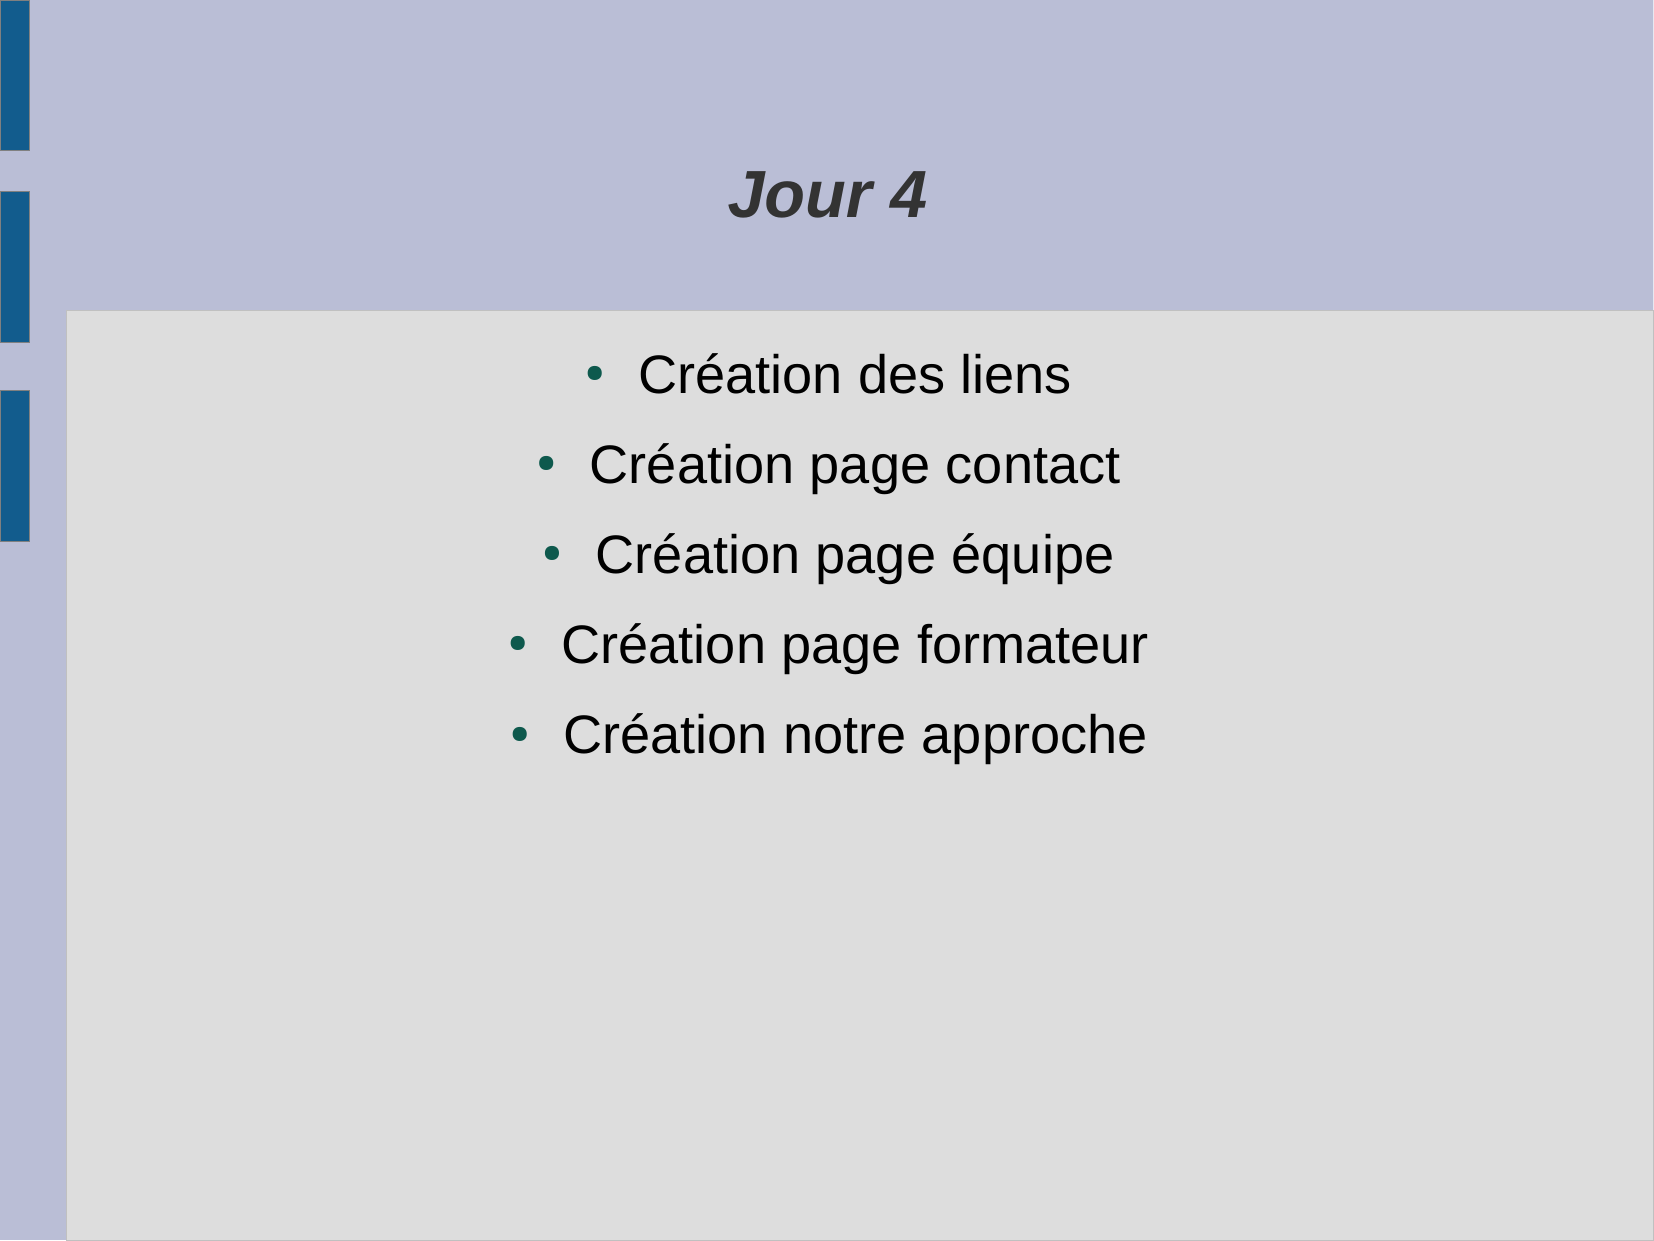

# Jour 4
Création des liens
Création page contact
Création page équipe
Création page formateur
Création notre approche